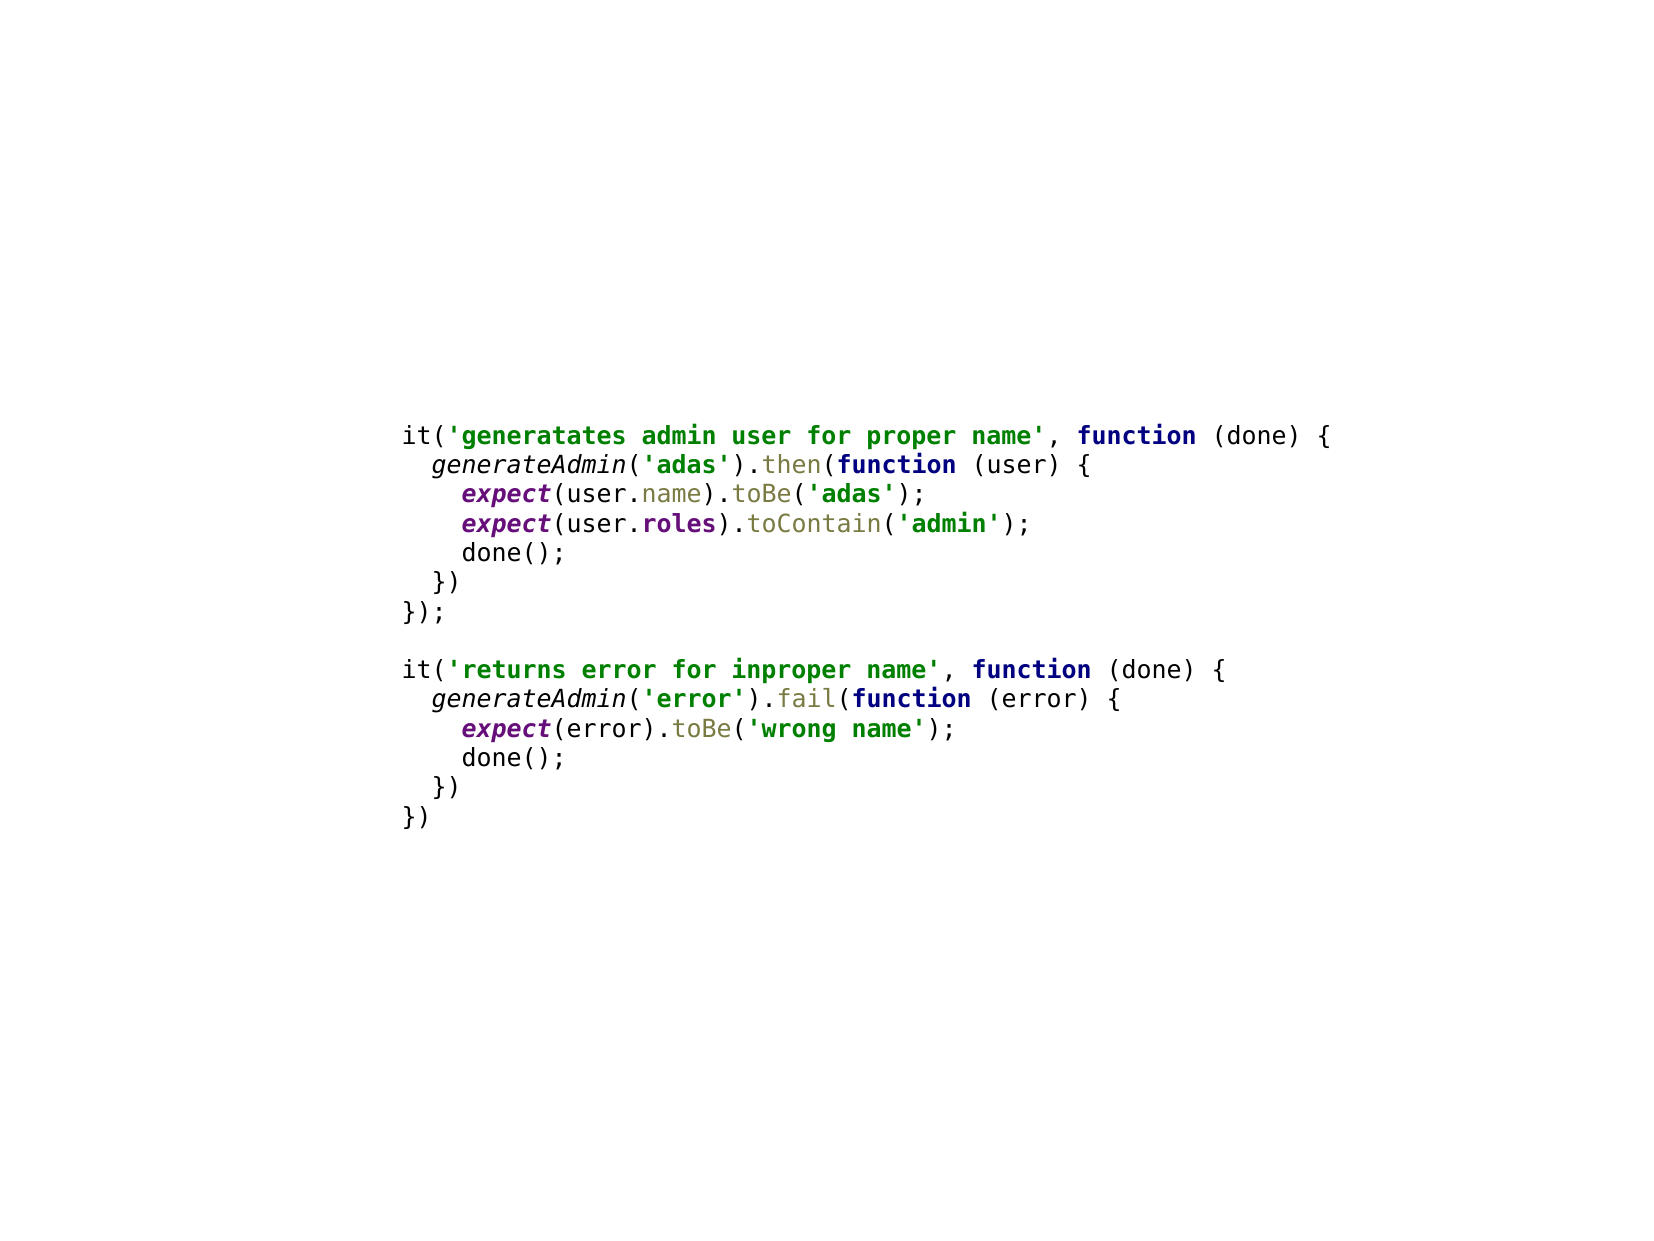

it('generatates admin user for proper name', function (done) {
 generateAdmin('adas').then(function (user) {
 expect(user.name).toBe('adas');
 expect(user.roles).toContain('admin');
 done();
 })
});
it('returns error for inproper name', function (done) {
 generateAdmin('error').fail(function (error) {
 expect(error).toBe('wrong name');
 done();
 })
})